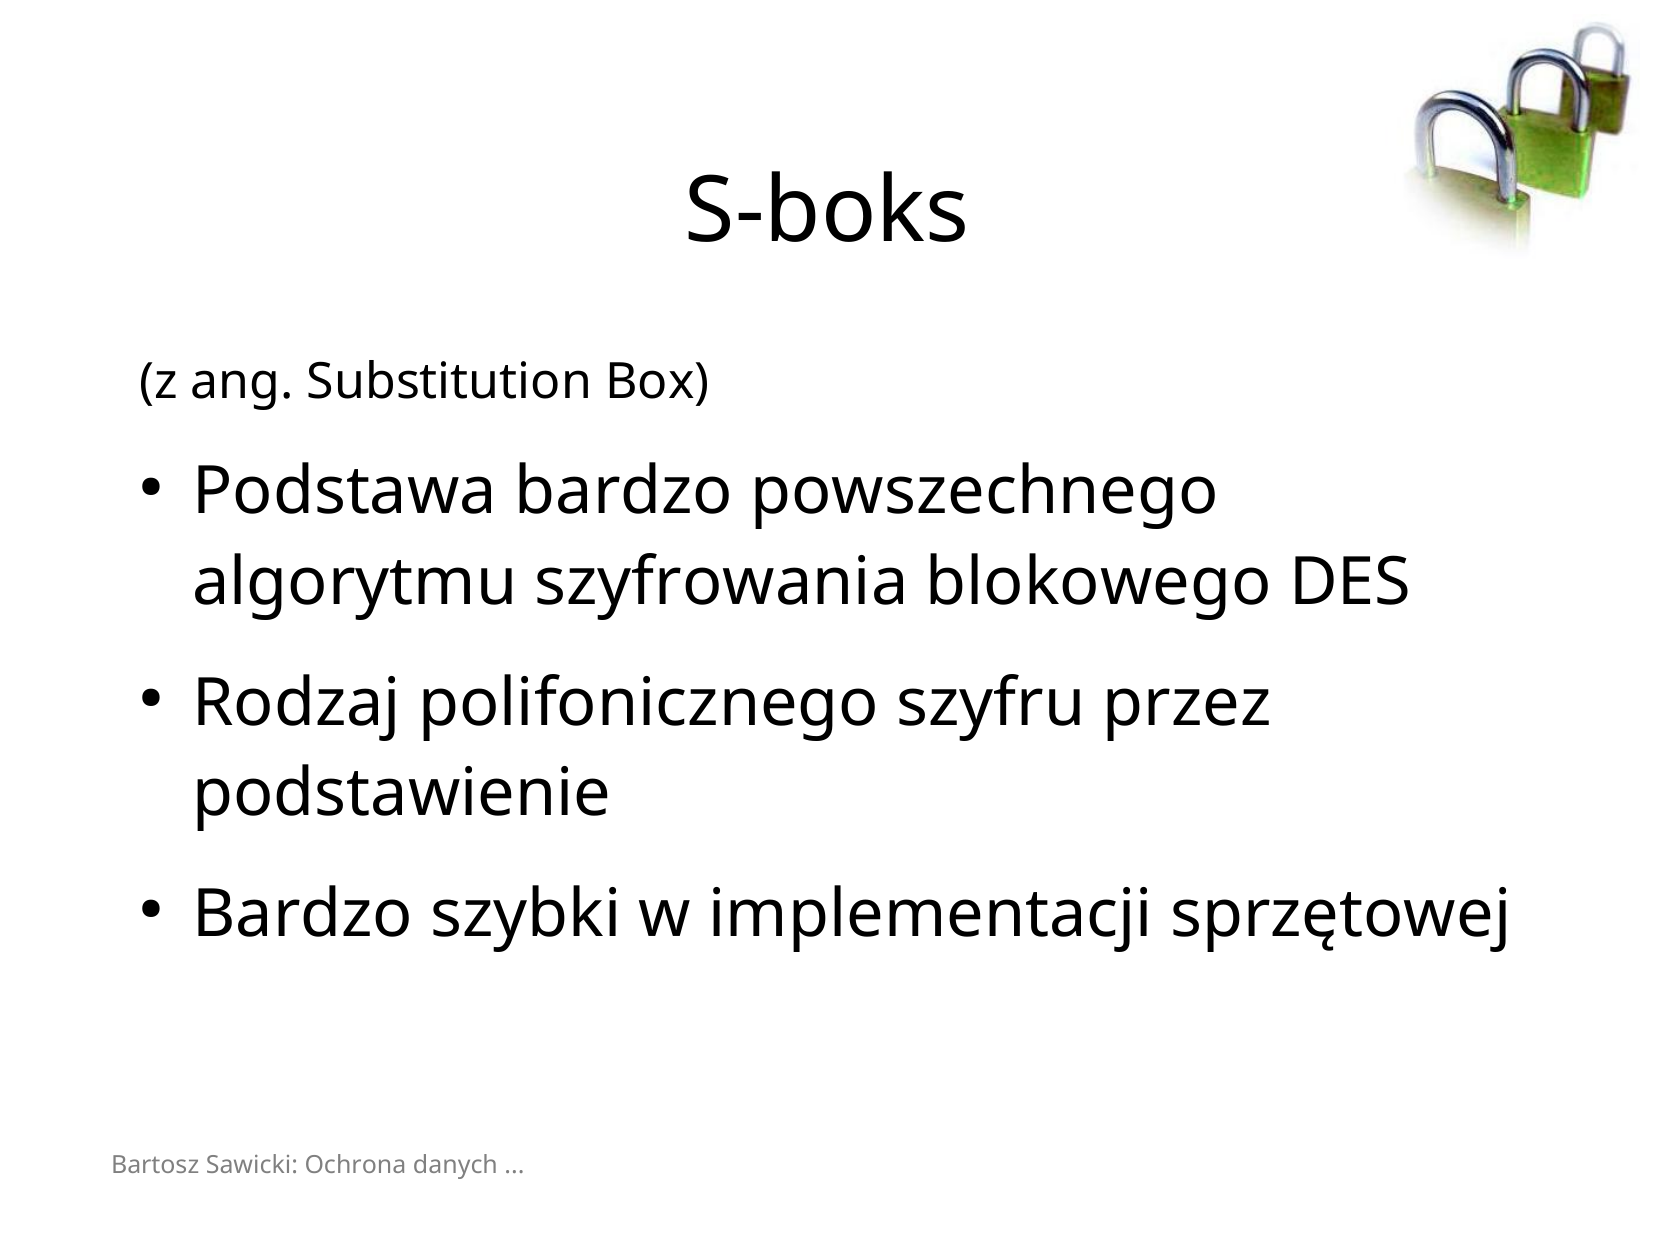

# S-boks
(z ang. Substitution Box)
Podstawa bardzo powszechnego algorytmu szyfrowania blokowego DES
Rodzaj polifonicznego szyfru przez podstawienie
Bardzo szybki w implementacji sprzętowej